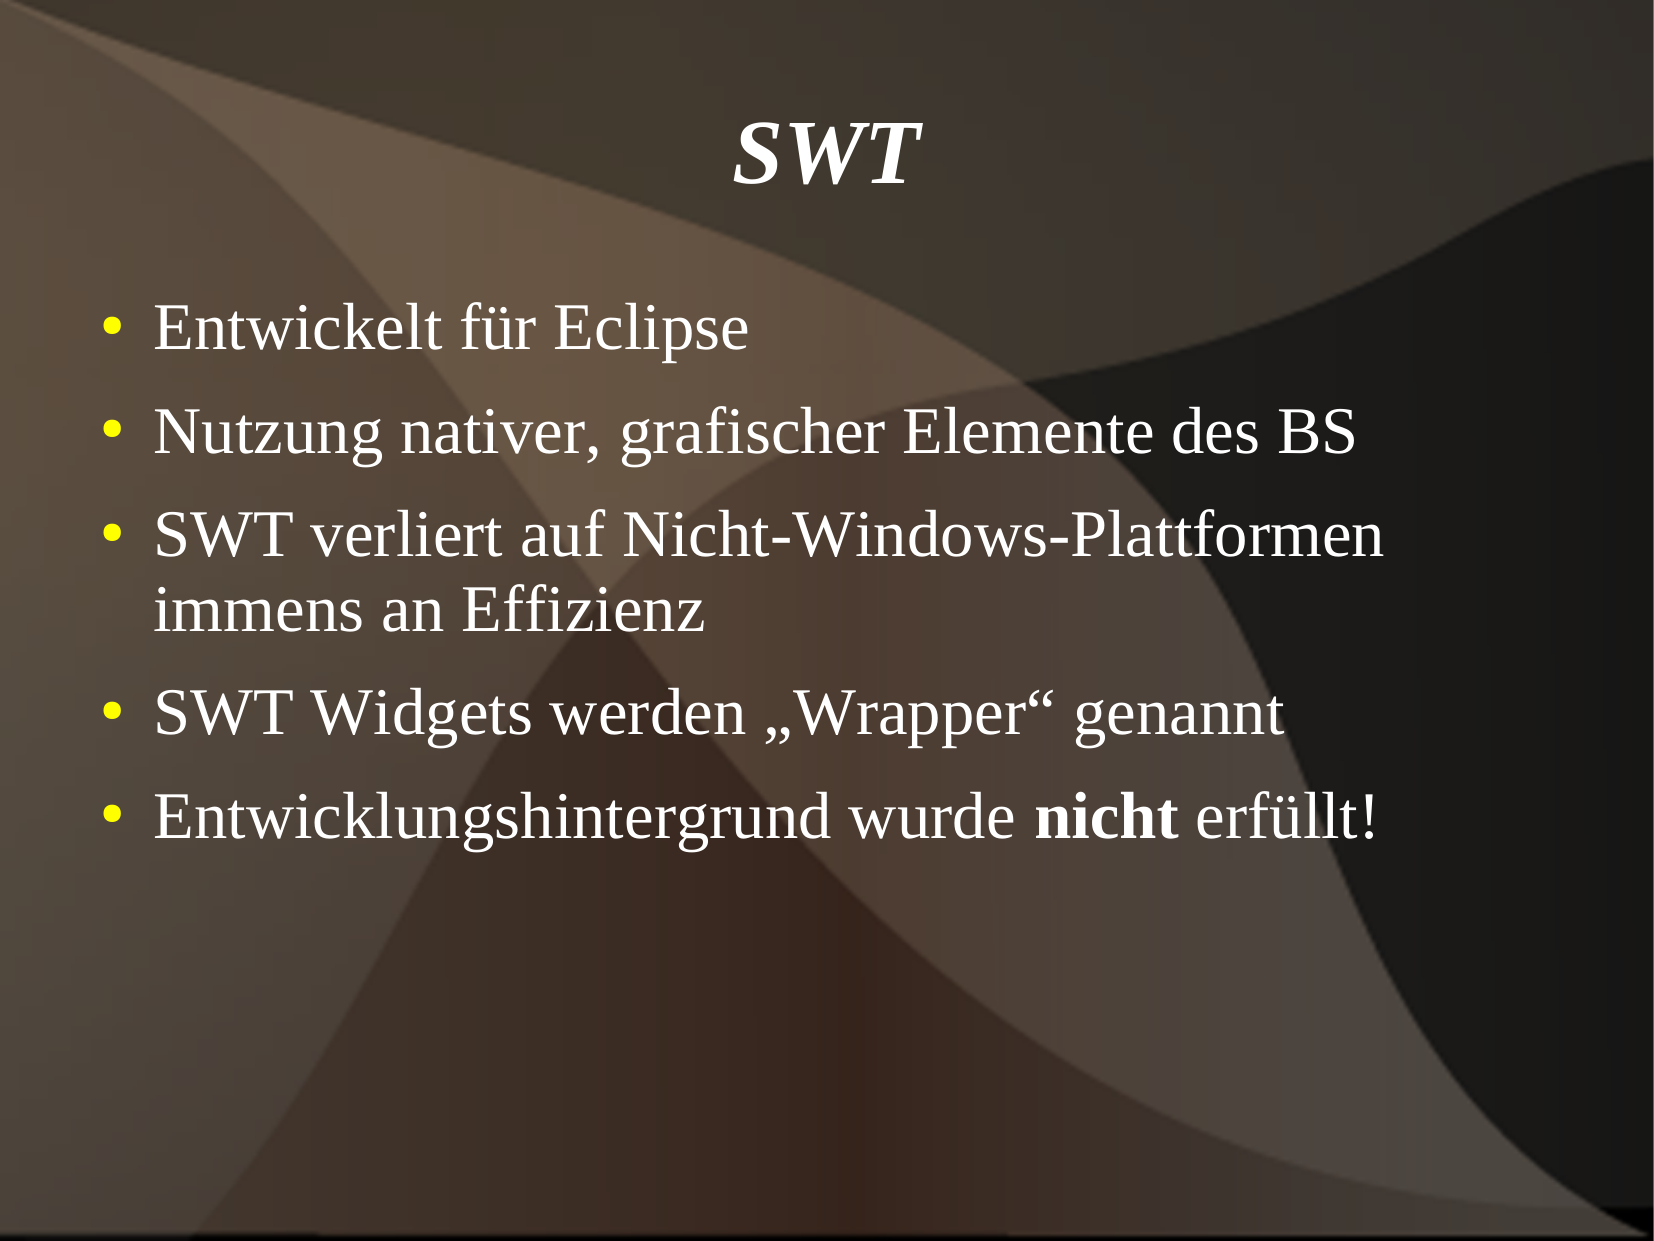

# SWT
Entwickelt für Eclipse
Nutzung nativer, grafischer Elemente des BS
SWT verliert auf Nicht-Windows-Plattformen immens an Effizienz
SWT Widgets werden „Wrapper“ genannt
Entwicklungshintergrund wurde nicht erfüllt!